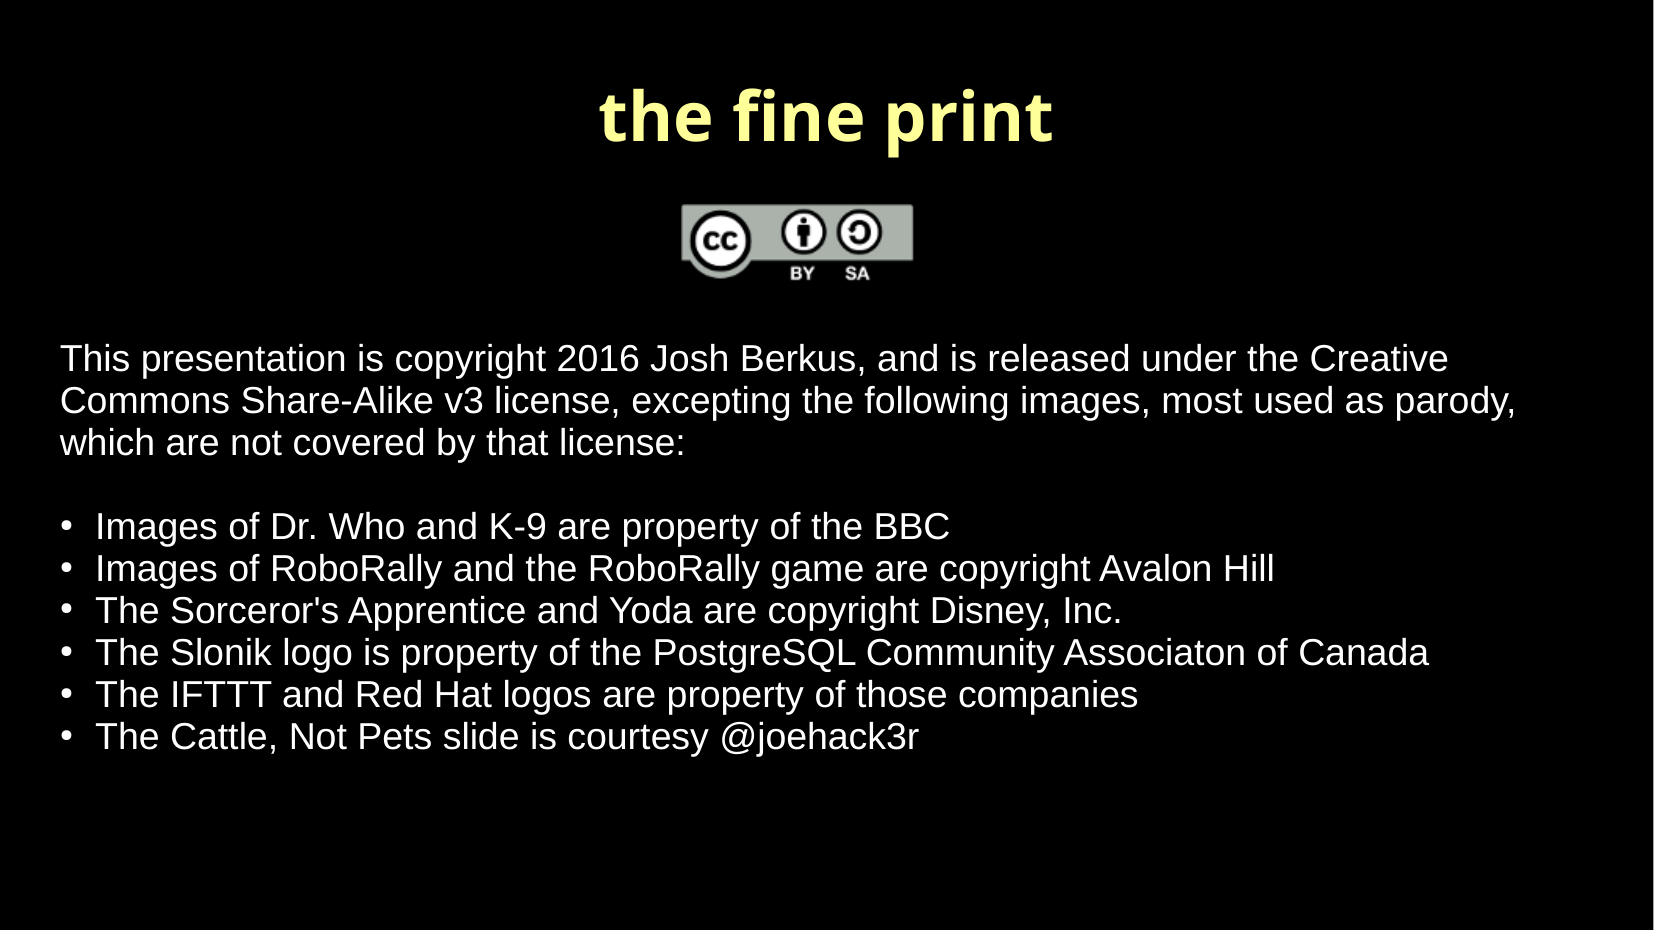

# the fine print
This presentation is copyright 2016 Josh Berkus, and is released under the Creative Commons Share-Alike v3 license, excepting the following images, most used as parody, which are not covered by that license:
Images of Dr. Who and K-9 are property of the BBC
Images of RoboRally and the RoboRally game are copyright Avalon Hill
The Sorceror's Apprentice and Yoda are copyright Disney, Inc.
The Slonik logo is property of the PostgreSQL Community Associaton of Canada
The IFTTT and Red Hat logos are property of those companies
The Cattle, Not Pets slide is courtesy @joehack3r